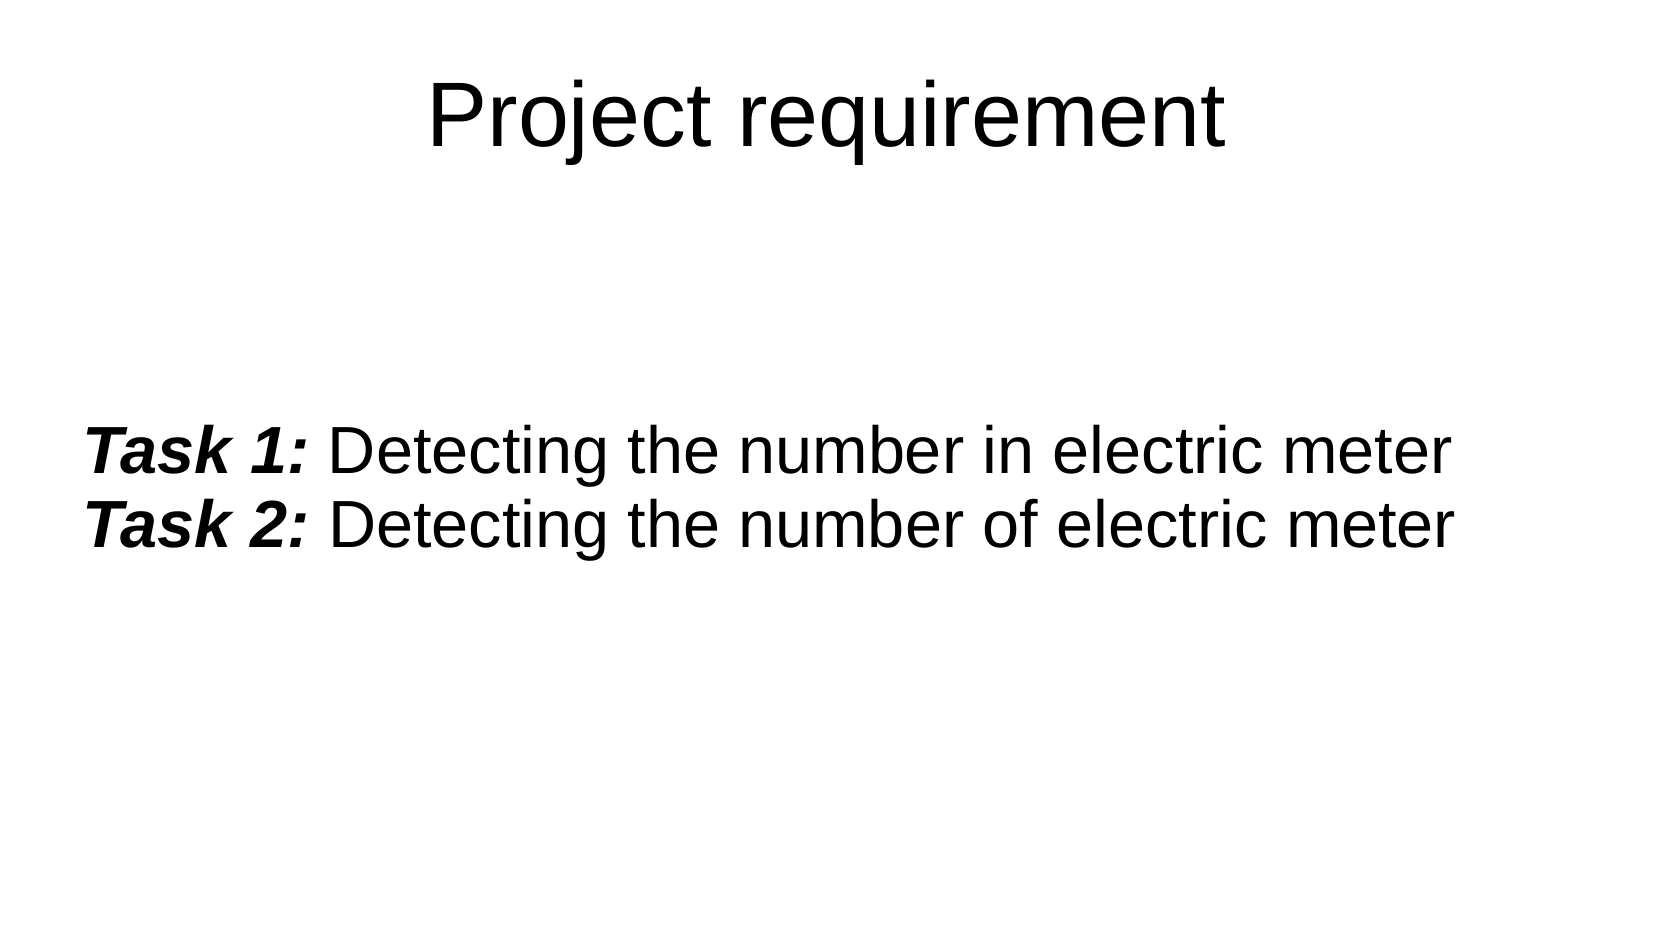

# Project requirement
Task 1: Detecting the number in electric meter
Task 2: Detecting the number of electric meter